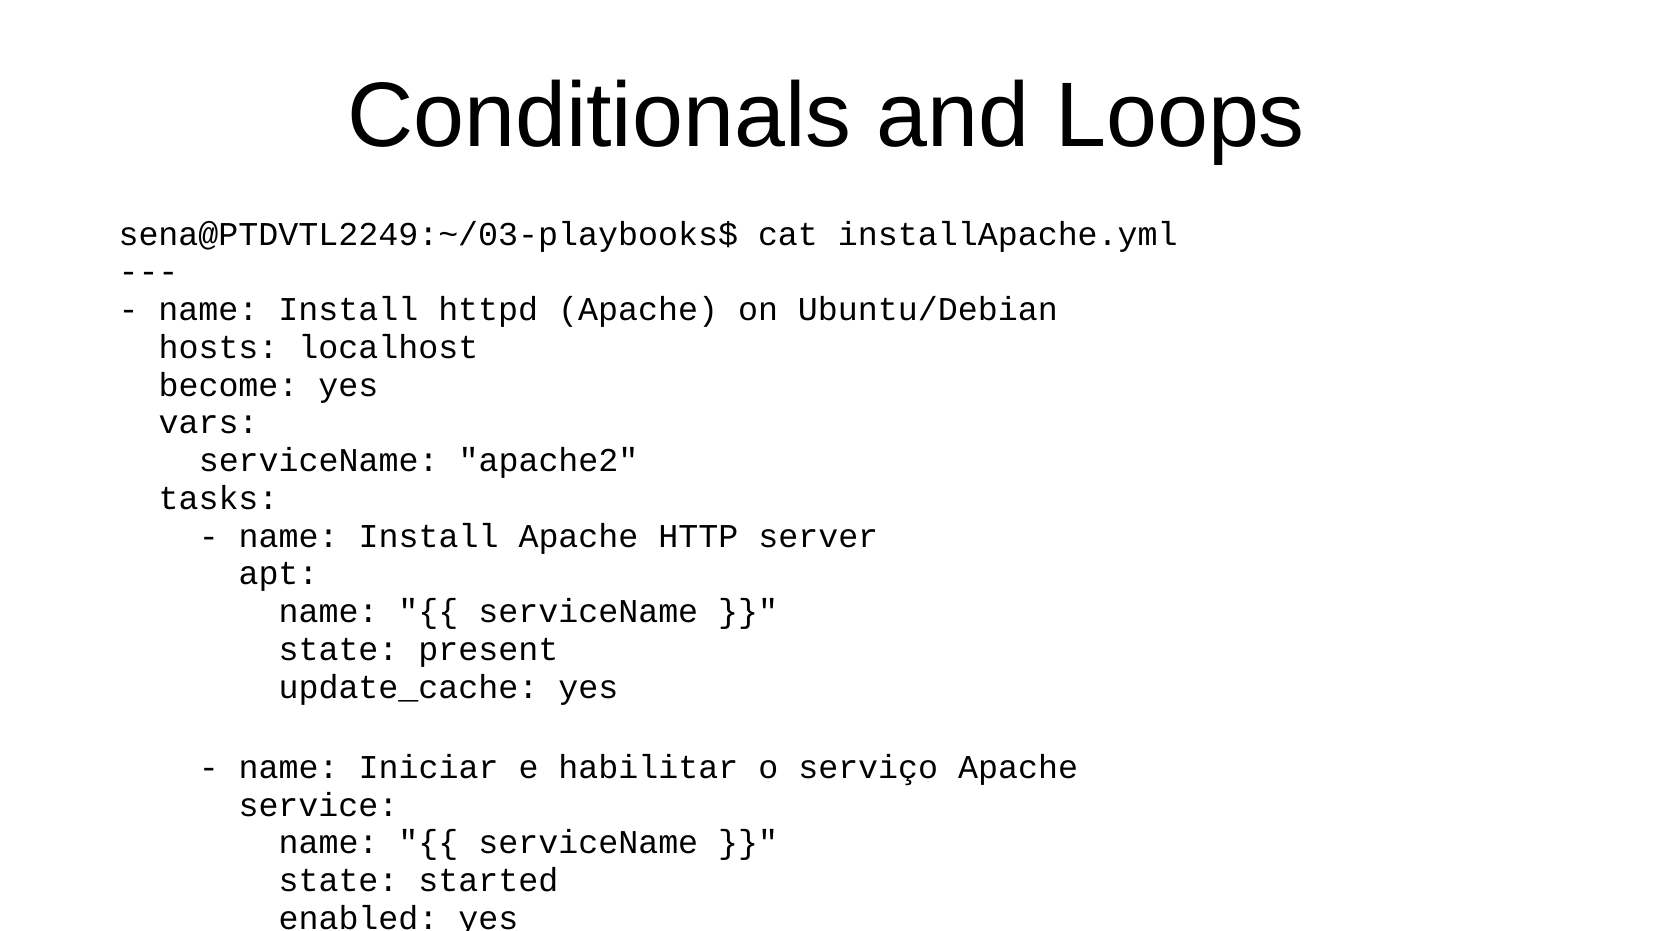

# Conditionals and Loops
sena@PTDVTL2249:~/03-playbooks$ cat installApache.yml
---
- name: Install httpd (Apache) on Ubuntu/Debian
 hosts: localhost
 become: yes
 vars:
 serviceName: "apache2"
 tasks:
 - name: Install Apache HTTP server
 apt:
 name: "{{ serviceName }}"
 state: present
 update_cache: yes
 - name: Iniciar e habilitar o serviço Apache
 service:
 name: "{{ serviceName }}"
 state: started
 enabled: yes